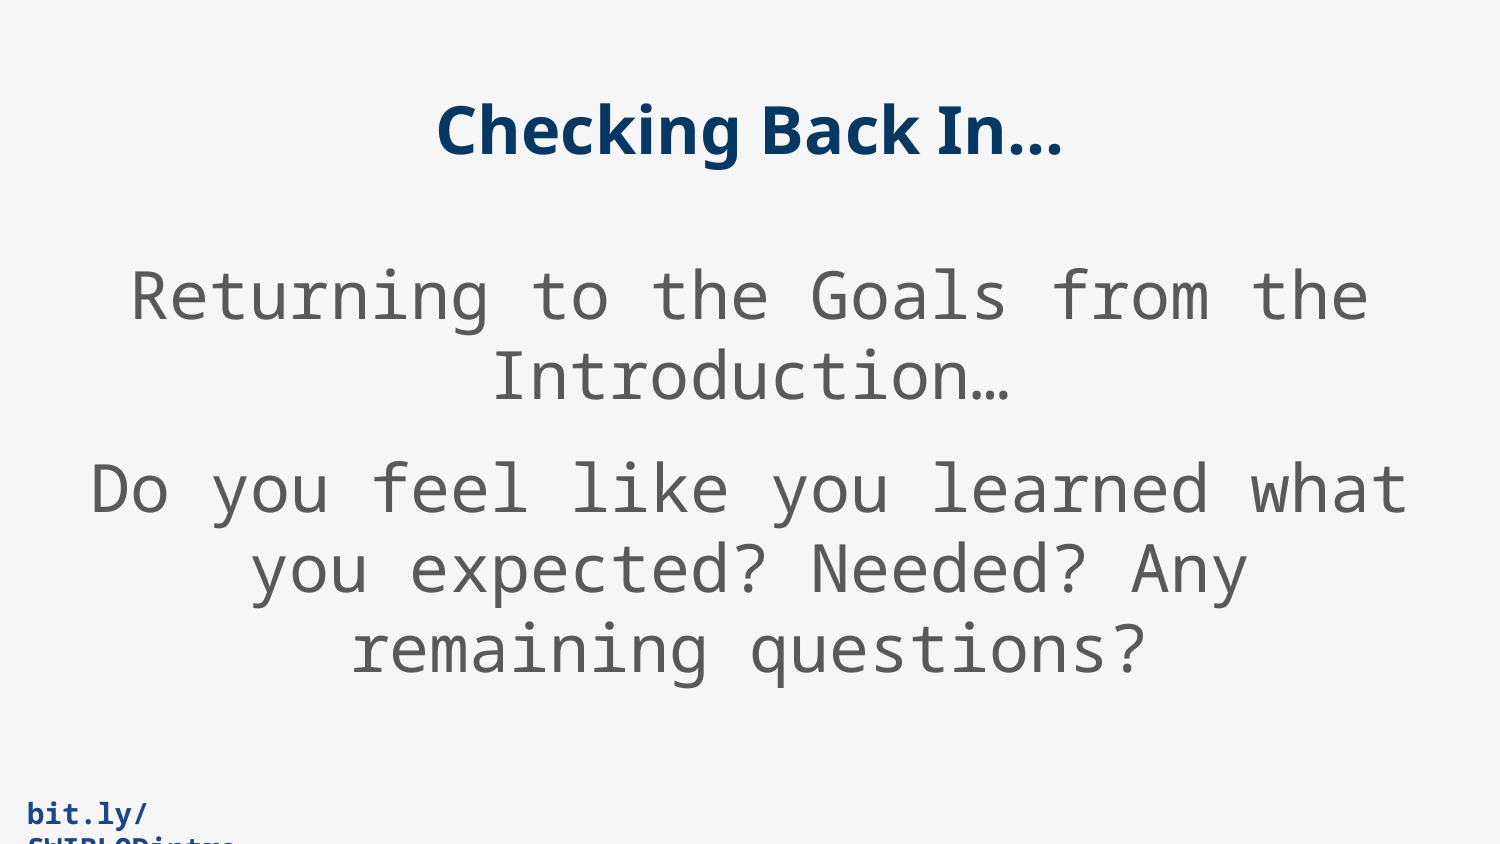

# Checking Back In...
Returning to the Goals from the Introduction…
Do you feel like you learned what you expected? Needed? Any remaining questions?